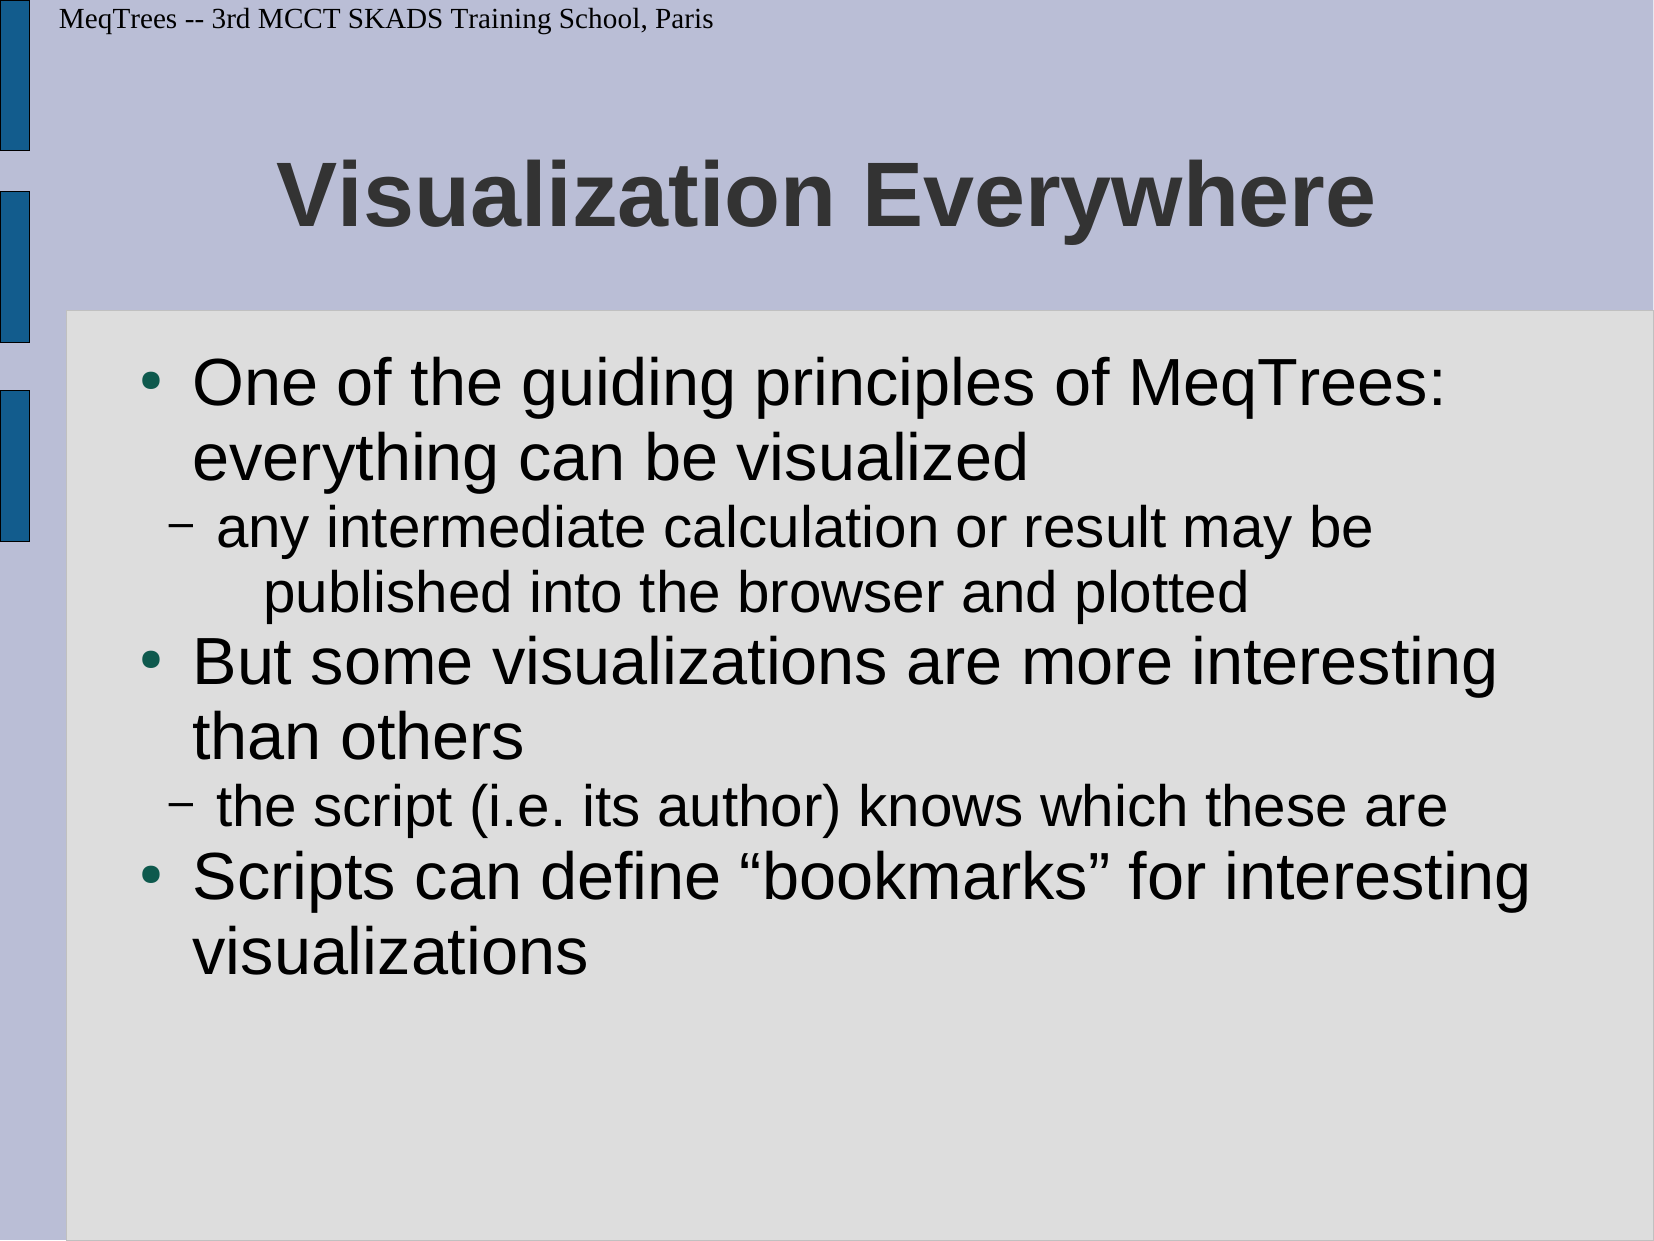

MeqTrees -- 3rd MCCT SKADS Training School, Paris
# Visualization Everywhere
One of the guiding principles of MeqTrees: everything can be visualized
any intermediate calculation or result may be published into the browser and plotted
But some visualizations are more interesting than others
the script (i.e. its author) knows which these are
Scripts can define “bookmarks” for interesting visualizations